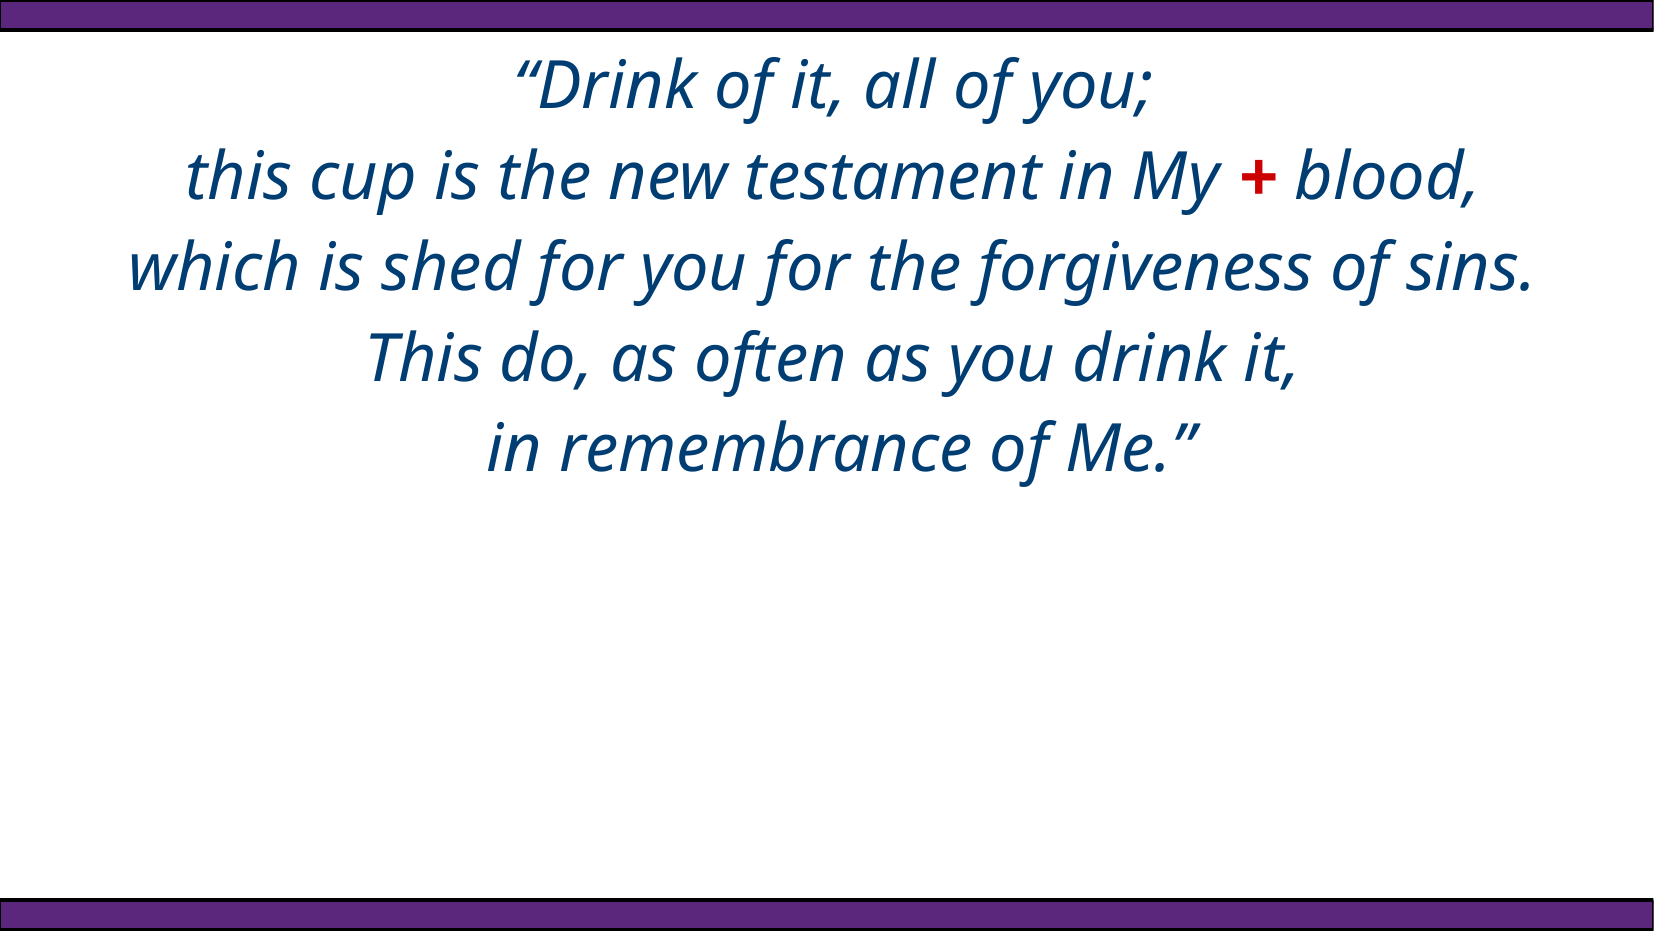

“Drink of it, all of you;
this cup is the new testament in My + blood,
which is shed for you for the forgiveness of sins.
This do, as often as you drink it,
 in remembrance of Me.”